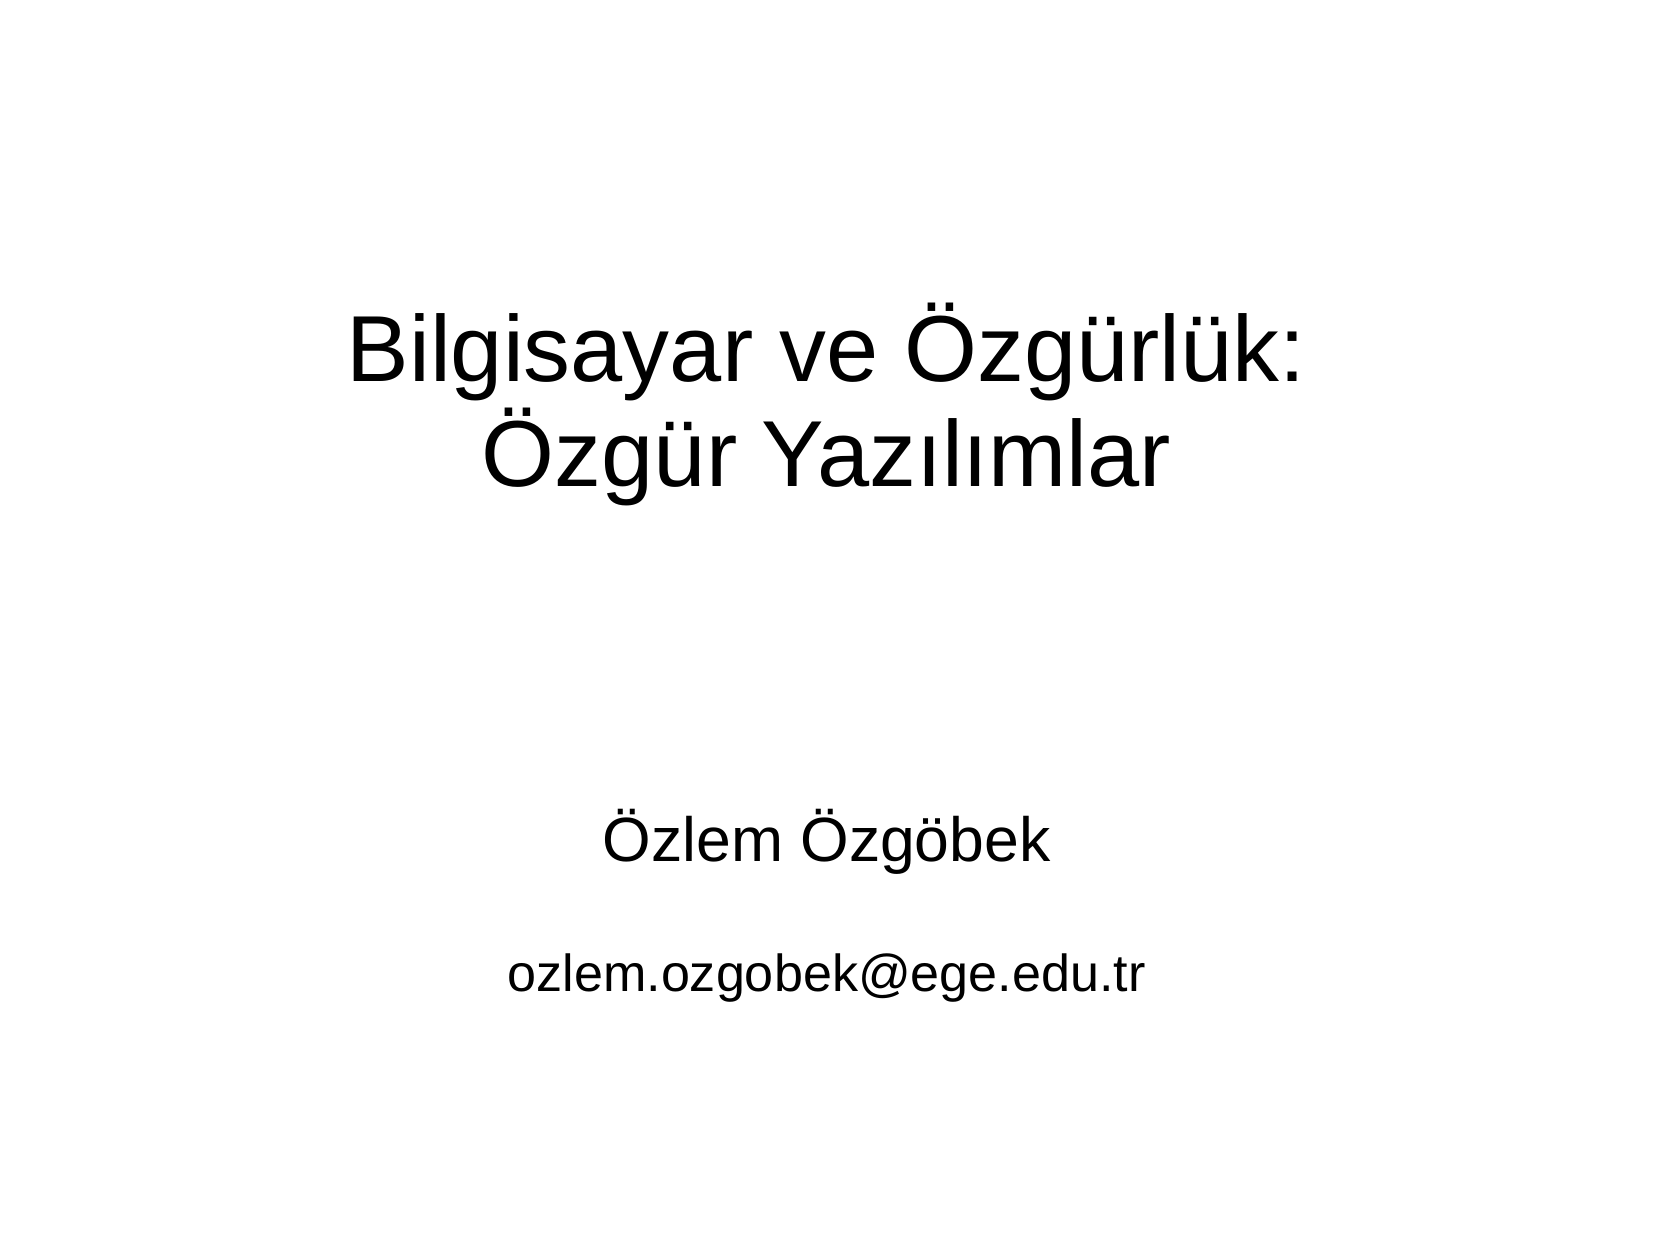

# Bilgisayar ve Özgürlük:
Özgür Yazılımlar
Özlem Özgöbek
ozlem.ozgobek@ege.edu.tr